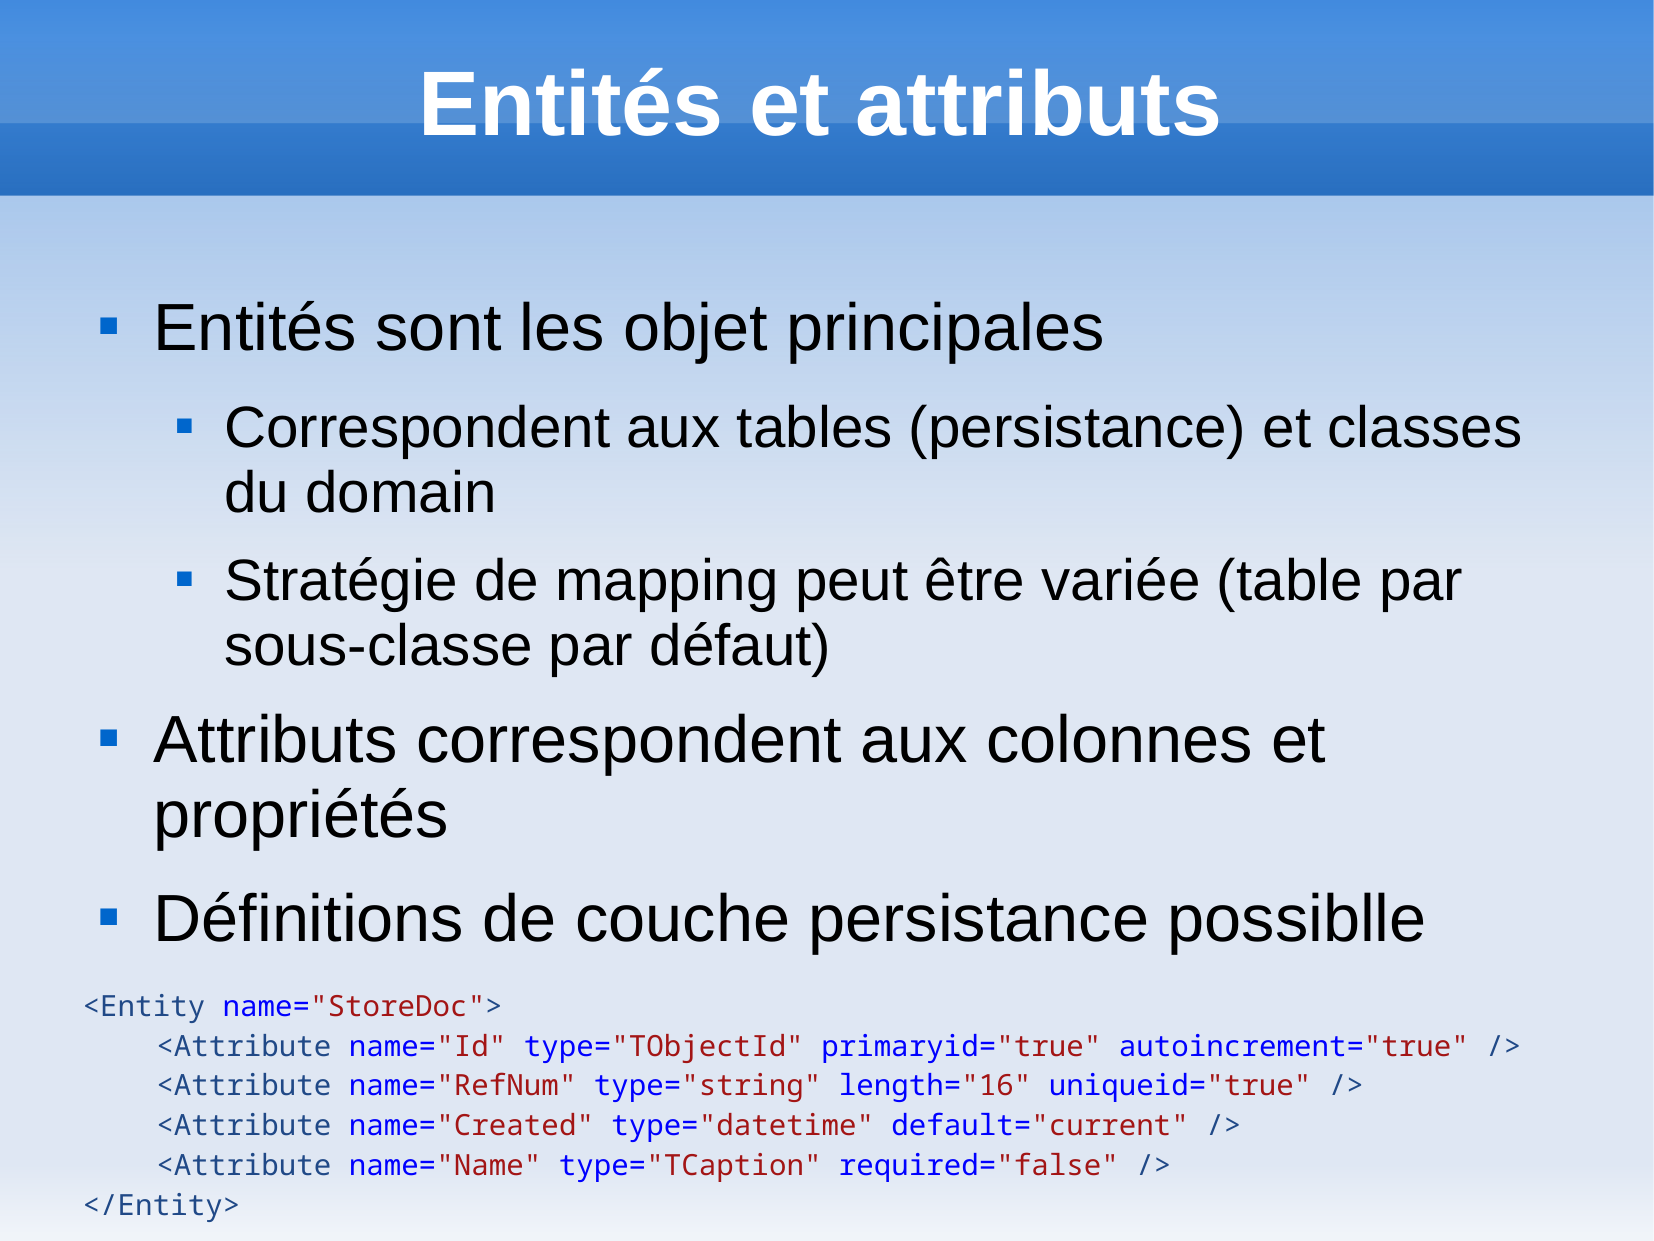

# Entités et attributs
Entités sont les objet principales
Correspondent aux tables (persistance) et classes du domain
Stratégie de mapping peut être variée (table par sous-classe par défaut)
Attributs correspondent aux colonnes et propriétés
Définitions de couche persistance possiblle
<Entity name="StoreDoc">
	<Attribute name="Id" type="TObjectId" primaryid="true" autoincrement="true" />
	<Attribute name="RefNum" type="string" length="16" uniqueid="true" />
	<Attribute name="Created" type="datetime" default="current" />
	<Attribute name="Name" type="TCaption" required="false" />
</Entity>